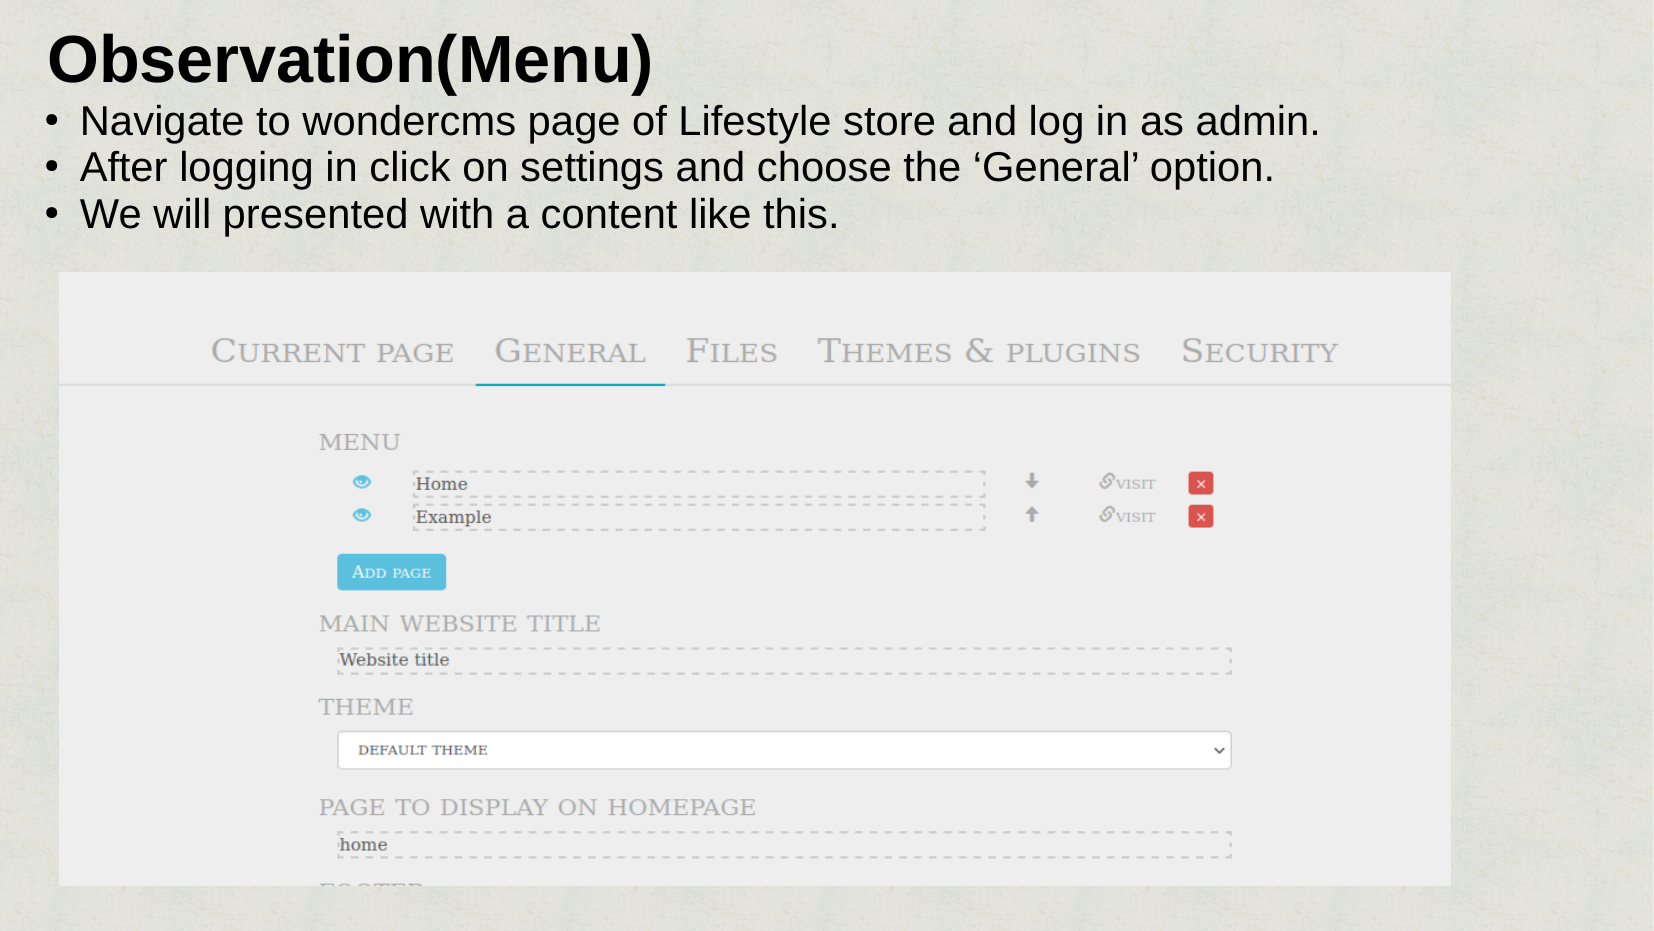

# Observation(Menu)
Navigate to wondercms page of Lifestyle store and log in as admin.
After logging in click on settings and choose the ‘General’ option.
We will presented with a content like this.